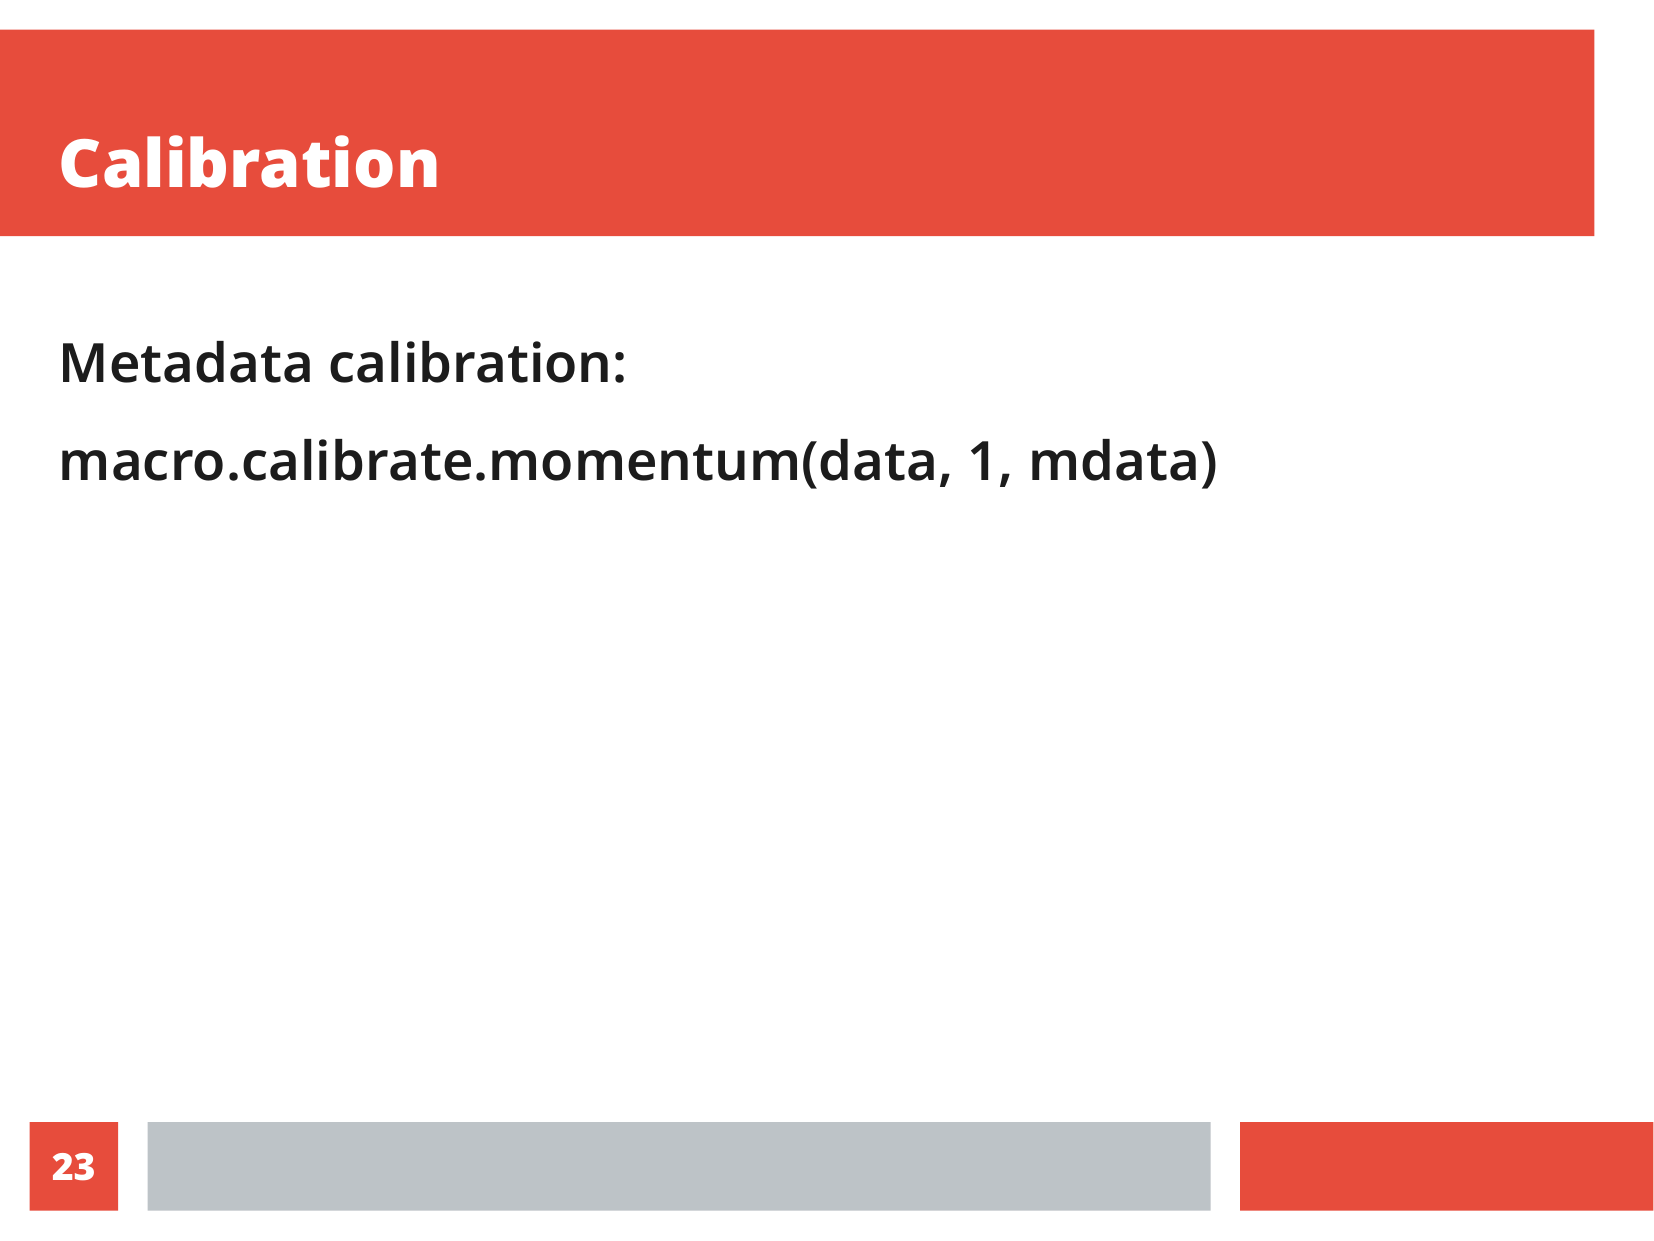

# Calibration
Metadata calibration:
macro.calibrate.momentum(data, 1, mdata)
23